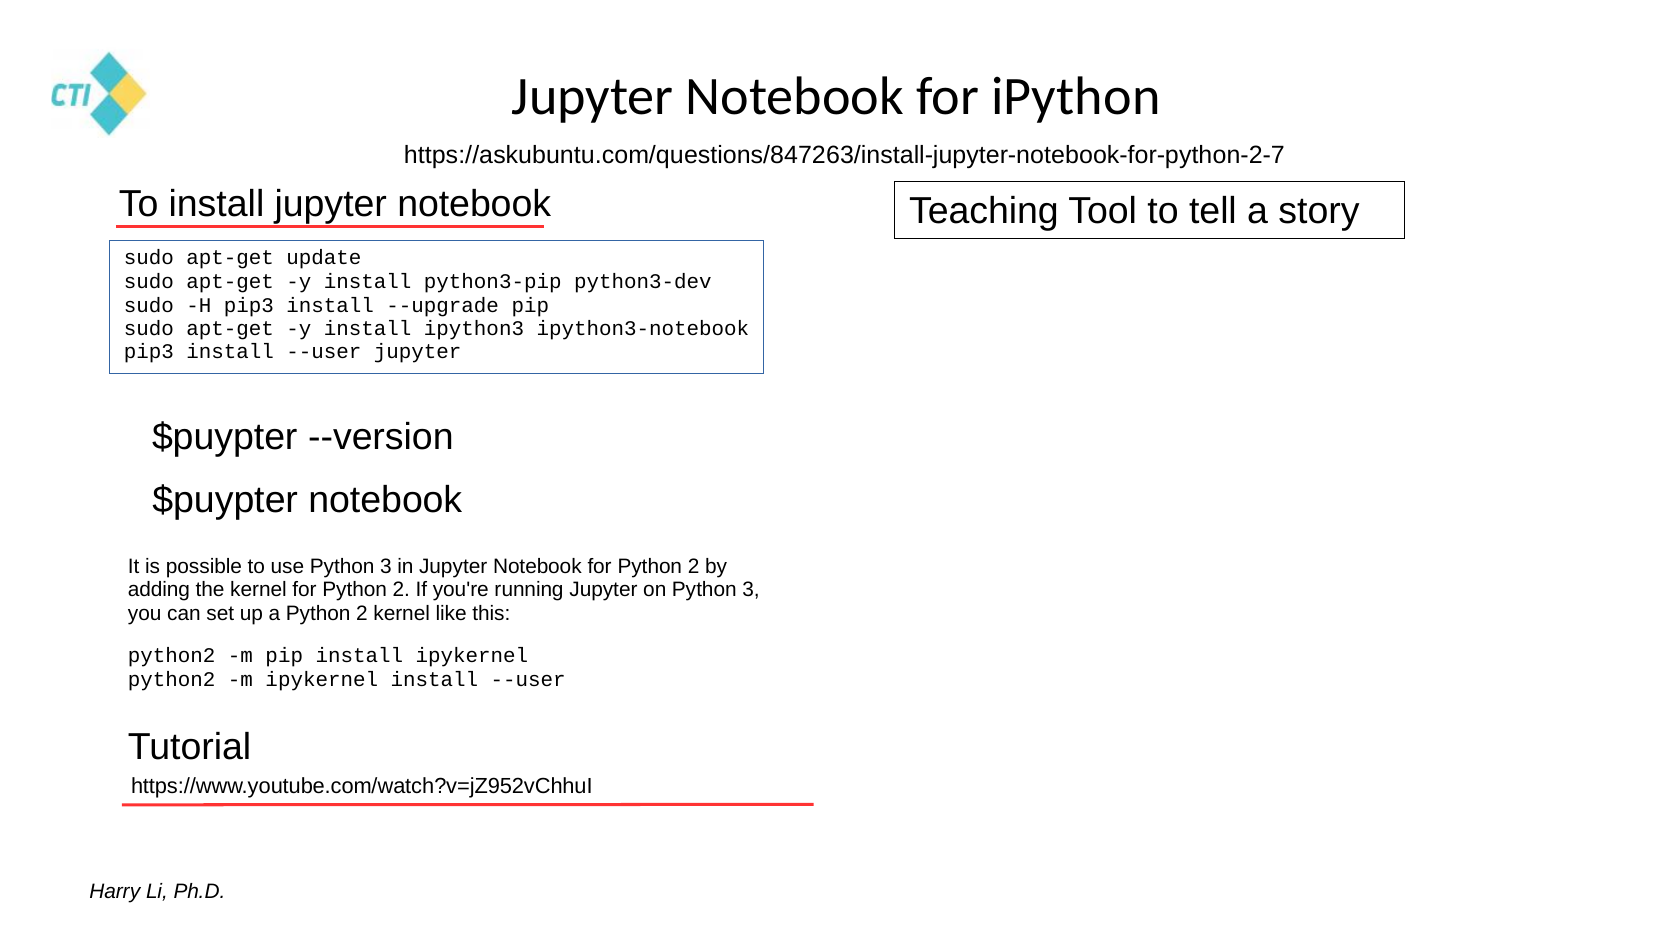

Jupyter Notebook for iPython
https://askubuntu.com/questions/847263/install-jupyter-notebook-for-python-2-7
To install jupyter notebook
Teaching Tool to tell a story
sudo apt-get update
sudo apt-get -y install python3-pip python3-dev
sudo -H pip3 install --upgrade pip
sudo apt-get -y install ipython3 ipython3-notebook
pip3 install --user jupyter
$puypter --version
$puypter notebook
It is possible to use Python 3 in Jupyter Notebook for Python 2 by adding the kernel for Python 2. If you're running Jupyter on Python 3, you can set up a Python 2 kernel like this:
python2 -m pip install ipykernel
python2 -m ipykernel install --user
Tutorial
https://www.youtube.com/watch?v=jZ952vChhuI
Harry Li, Ph.D.